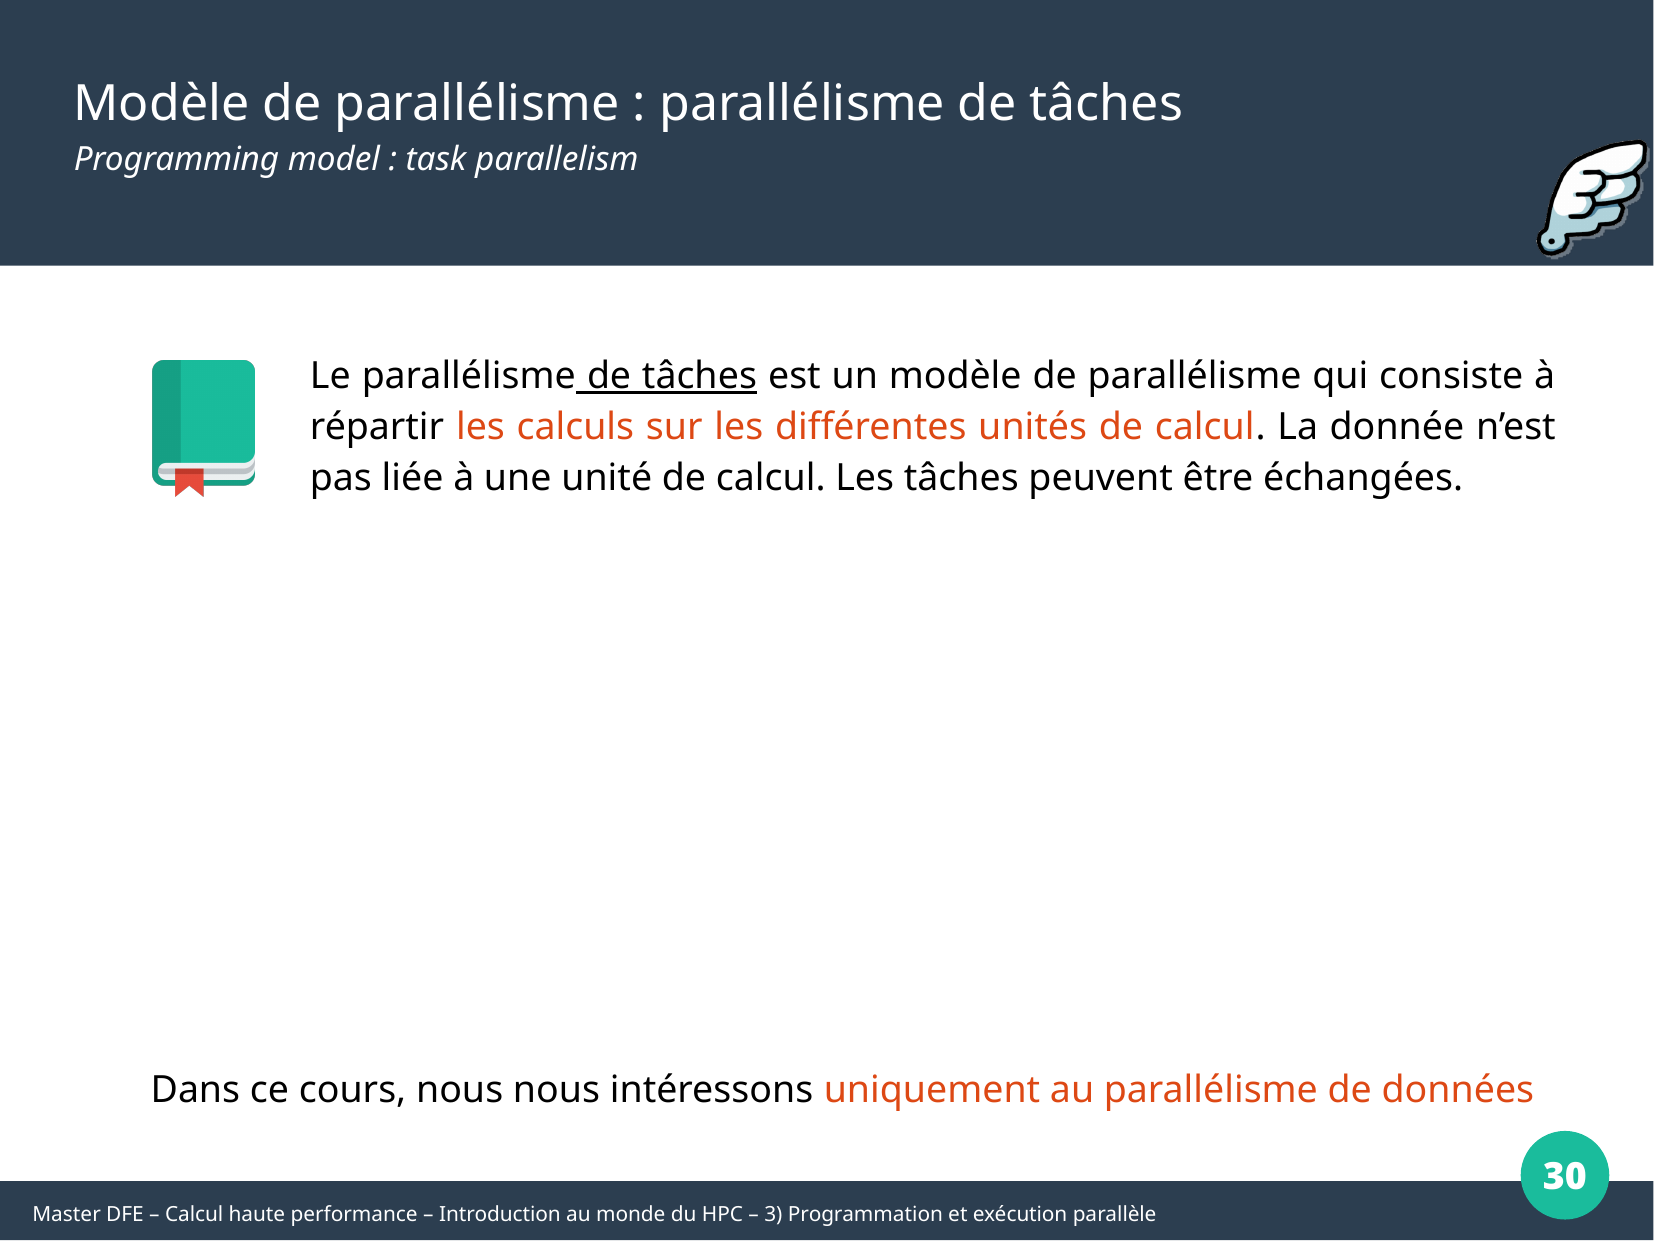

Modèle de parallélisme : parallélisme de tâches
Programming model : task parallelism
Le parallélisme de tâches est un modèle de parallélisme qui consiste à répartir les calculs sur les différentes unités de calcul. La donnée n’est pas liée à une unité de calcul. Les tâches peuvent être échangées.
Dans ce cours, nous nous intéressons uniquement au parallélisme de données
30
Master DFE – Calcul haute performance – Introduction au monde du HPC – 3) Programmation et exécution parallèle